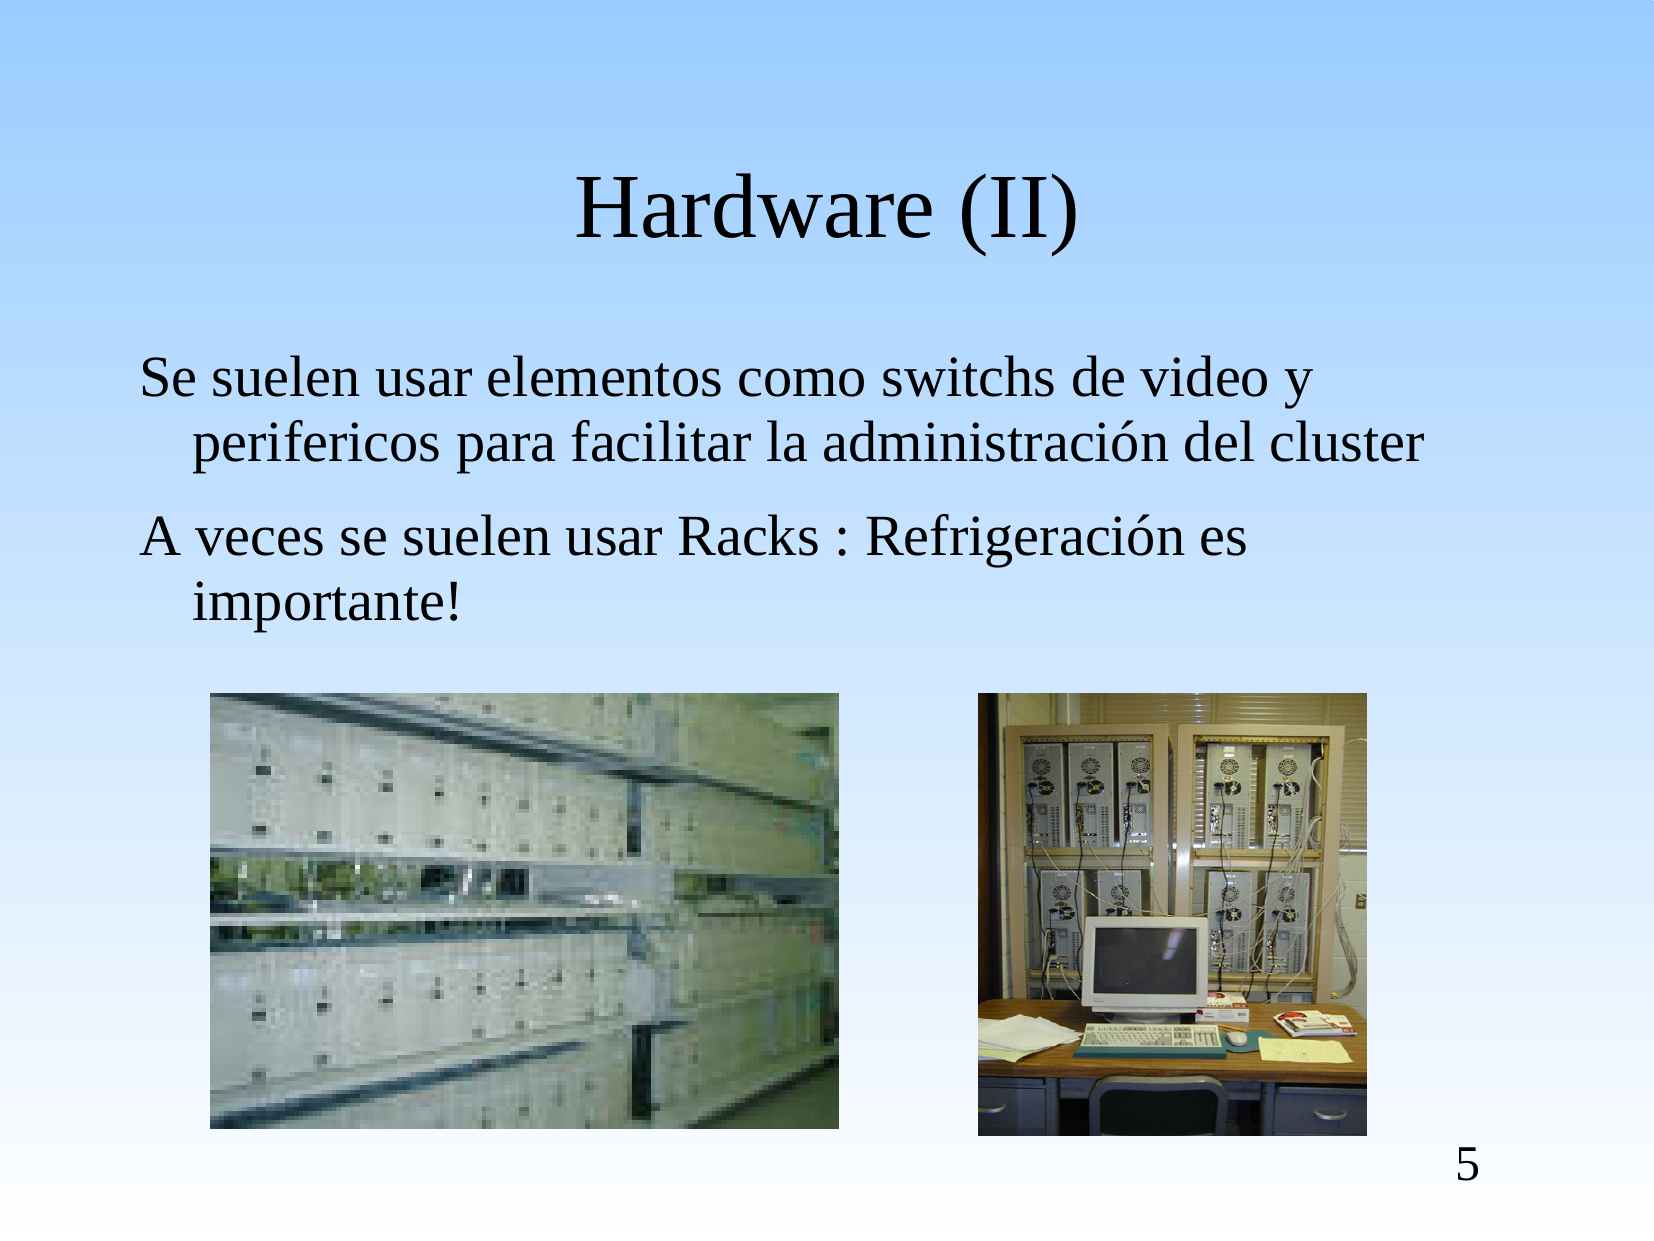

# Hardware (II)
Se suelen usar elementos como switchs de video y perifericos para facilitar la administración del cluster
A veces se suelen usar Racks : Refrigeración es importante!